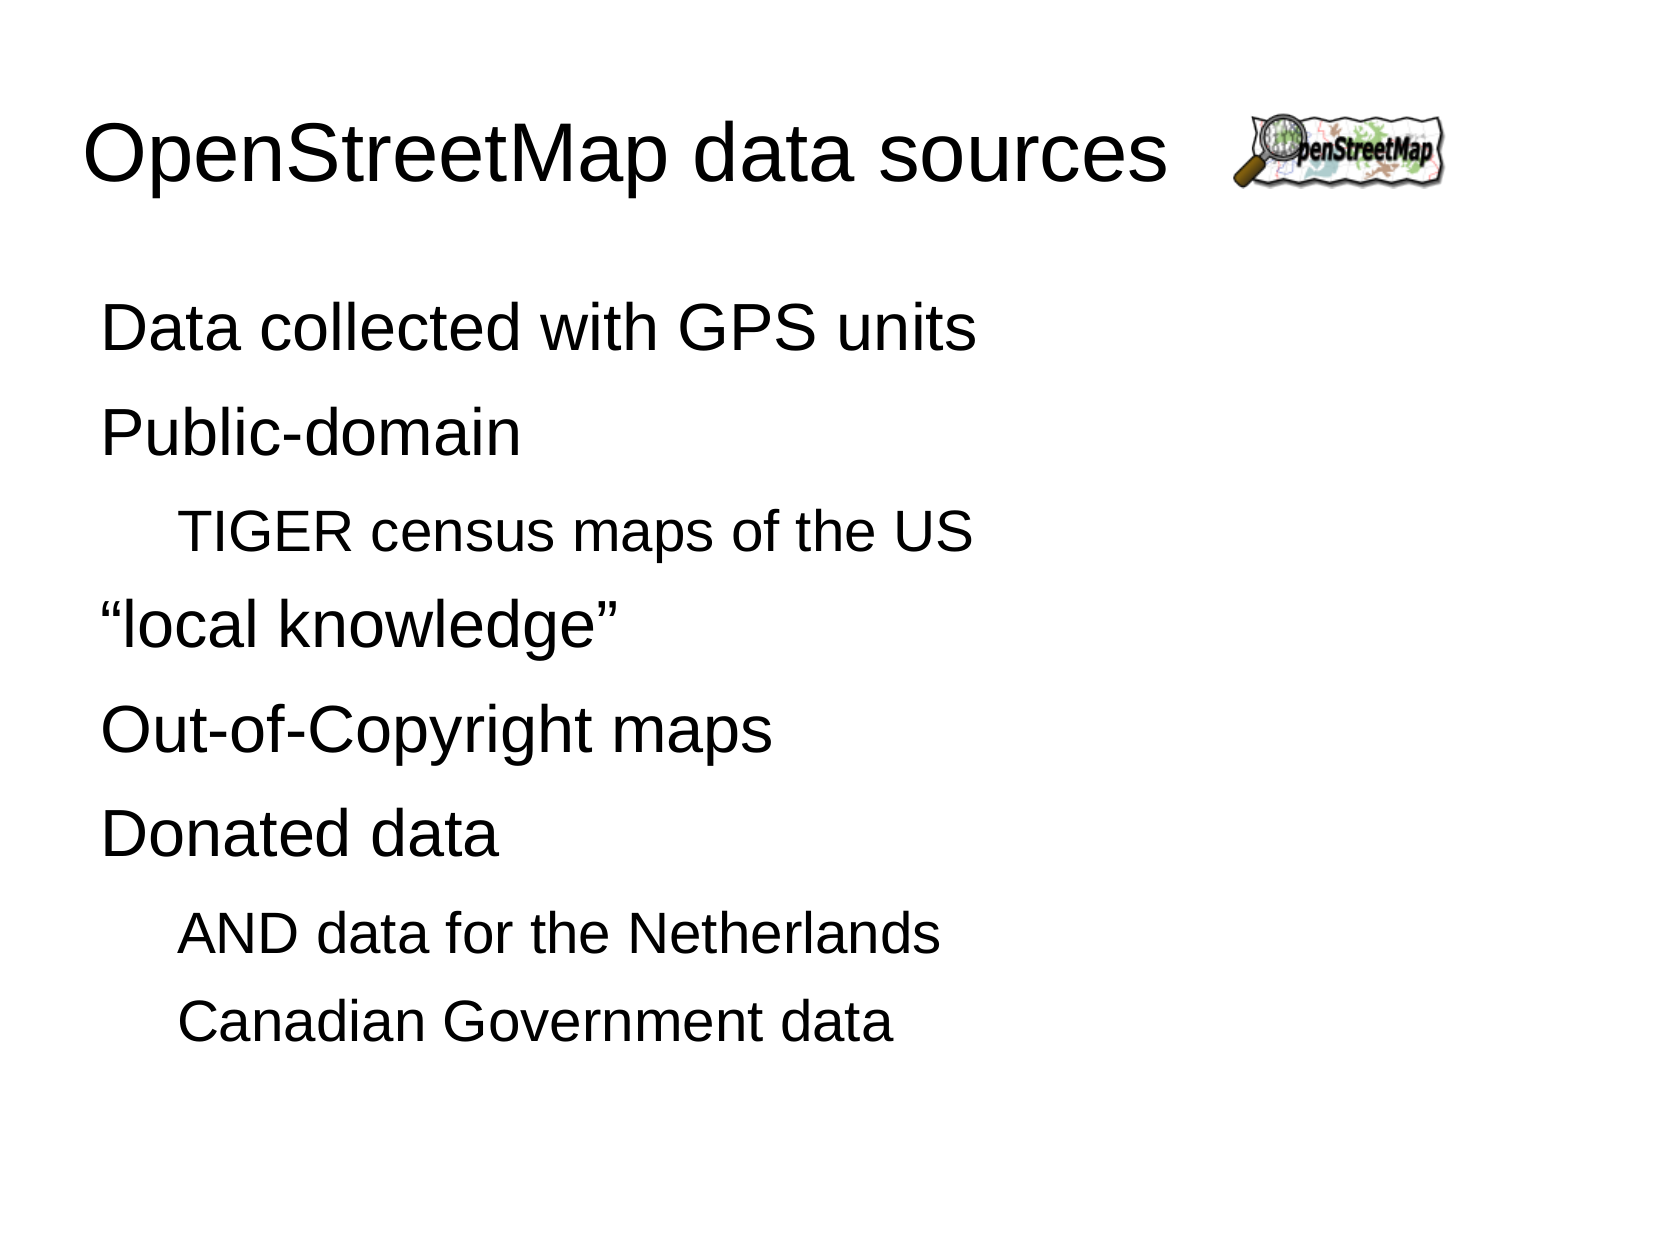

# OpenStreetMap data sources
Data collected with GPS units
Public-domain
TIGER census maps of the US
“local knowledge”
Out-of-Copyright maps
Donated data
AND data for the Netherlands
Canadian Government data